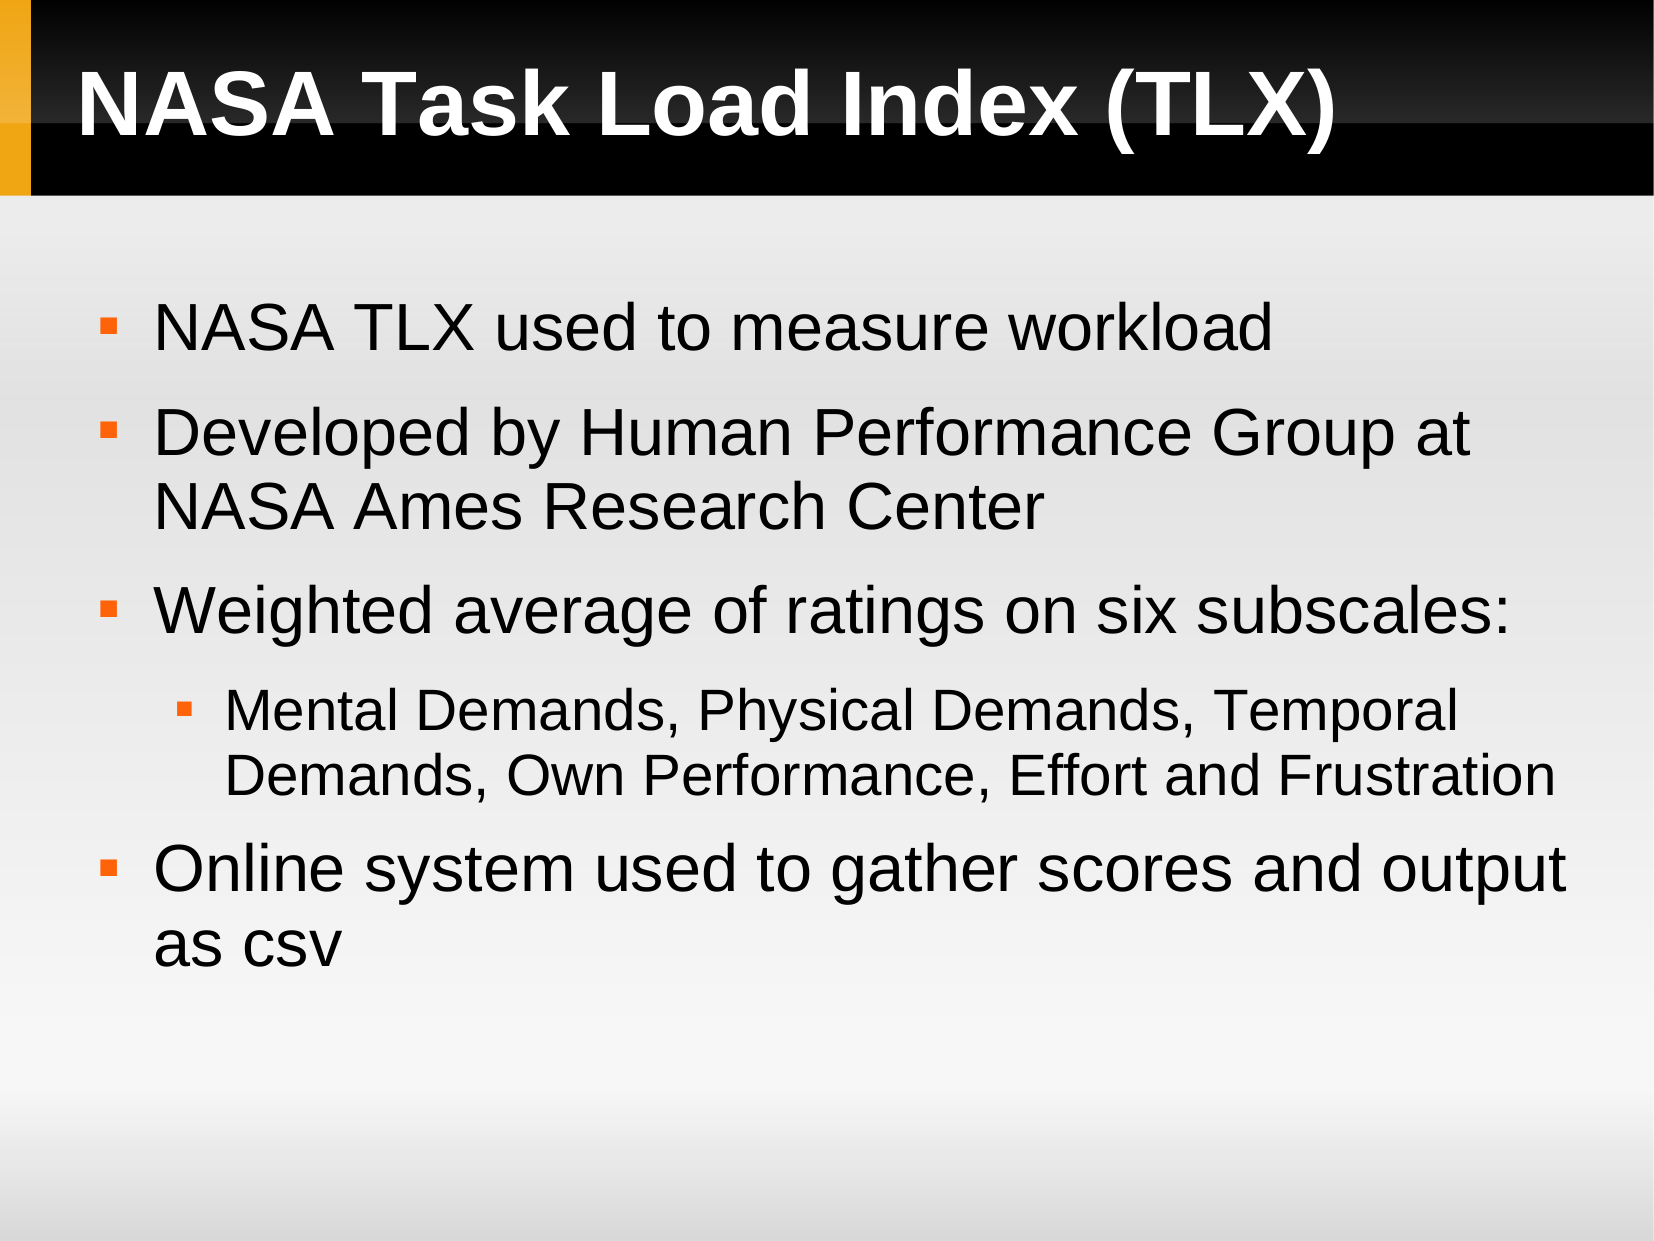

# NASA Task Load Index (TLX)
NASA TLX used to measure workload
Developed by Human Performance Group at NASA Ames Research Center
Weighted average of ratings on six subscales:
Mental Demands, Physical Demands, Temporal Demands, Own Performance, Effort and Frustration
Online system used to gather scores and output as csv